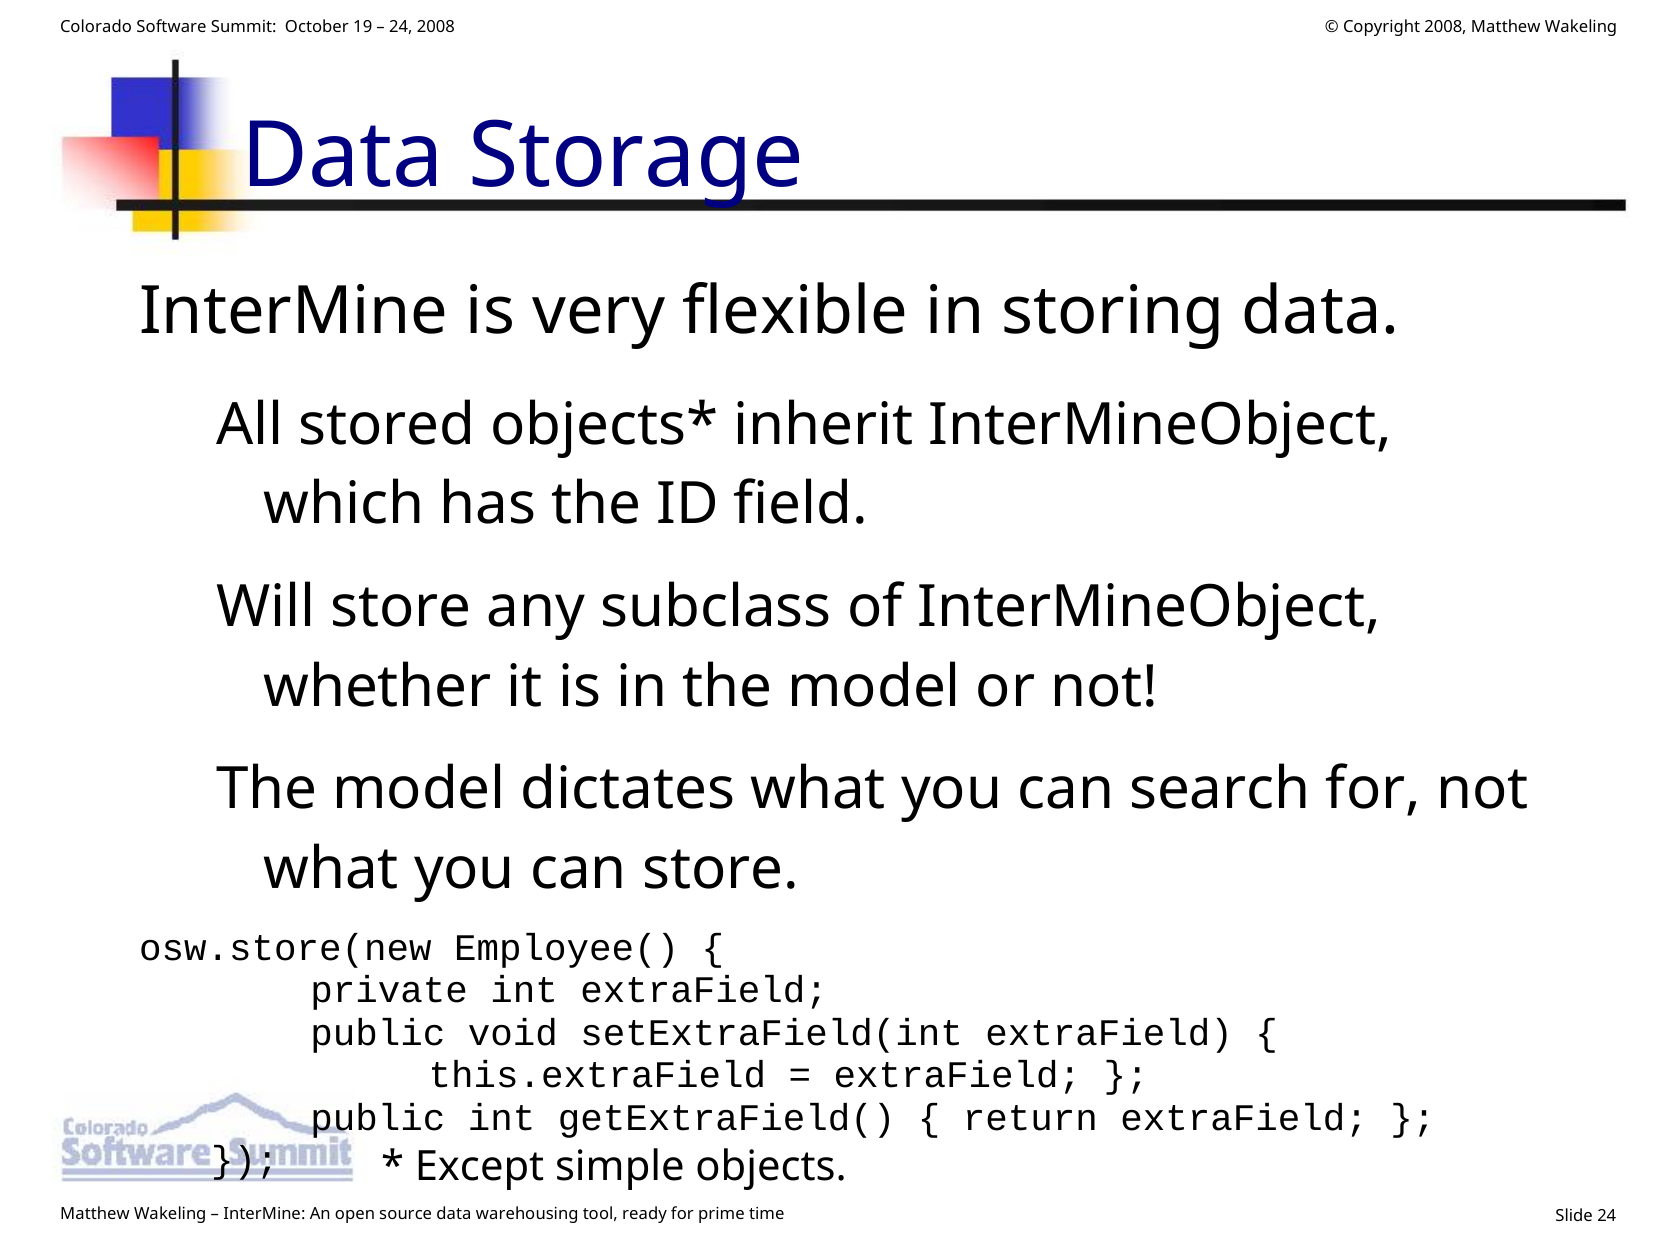

# Data Storage
InterMine is very flexible in storing data.
All stored objects* inherit InterMineObject, which has the ID field.
Will store any subclass of InterMineObject, whether it is in the model or not!
The model dictates what you can search for, not what you can store.
osw.store(new Employee() {
 		private int extraField;
 		public void setExtraField(int extraField) {
 			this.extraField = extraField; };
 		public int getExtraField() { return extraField; };
 	});
* Except simple objects.